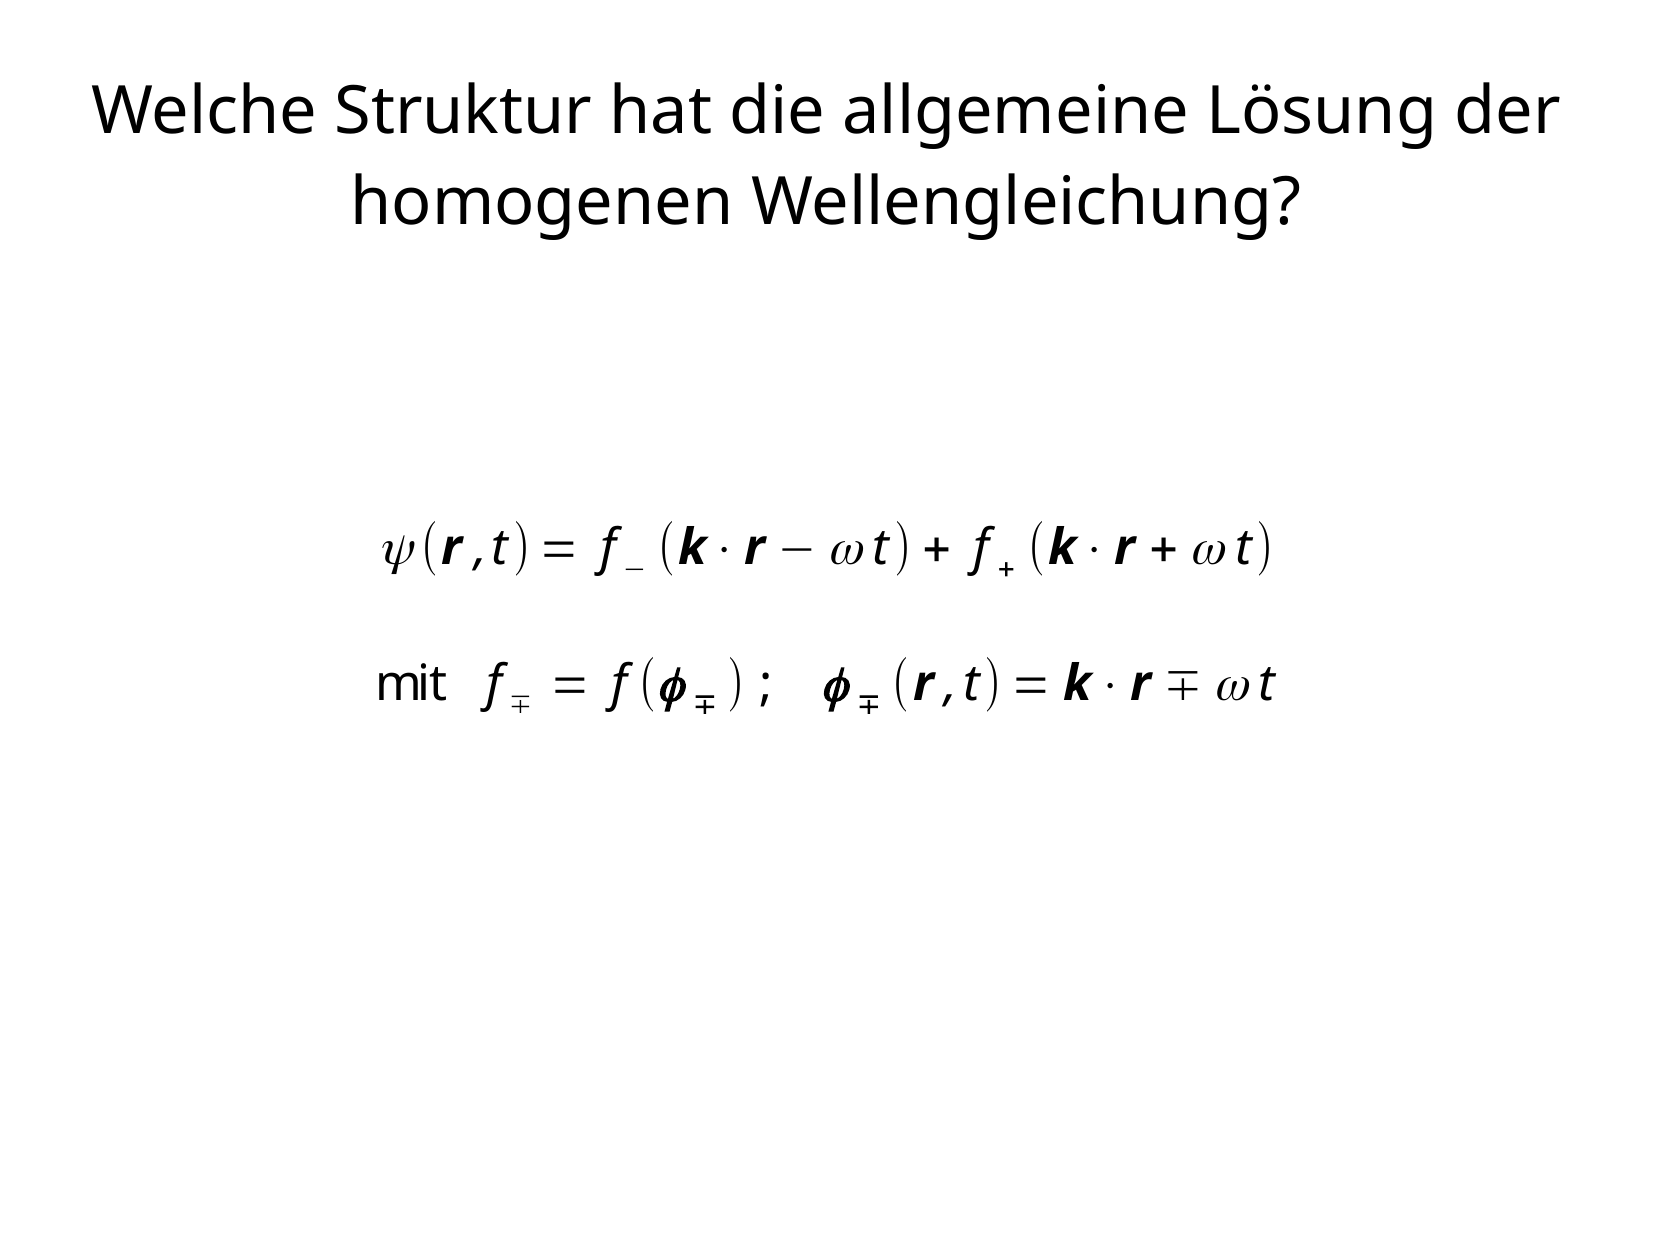

# Welche Struktur hat die allgemeine Lösung der homogenen Wellengleichung?